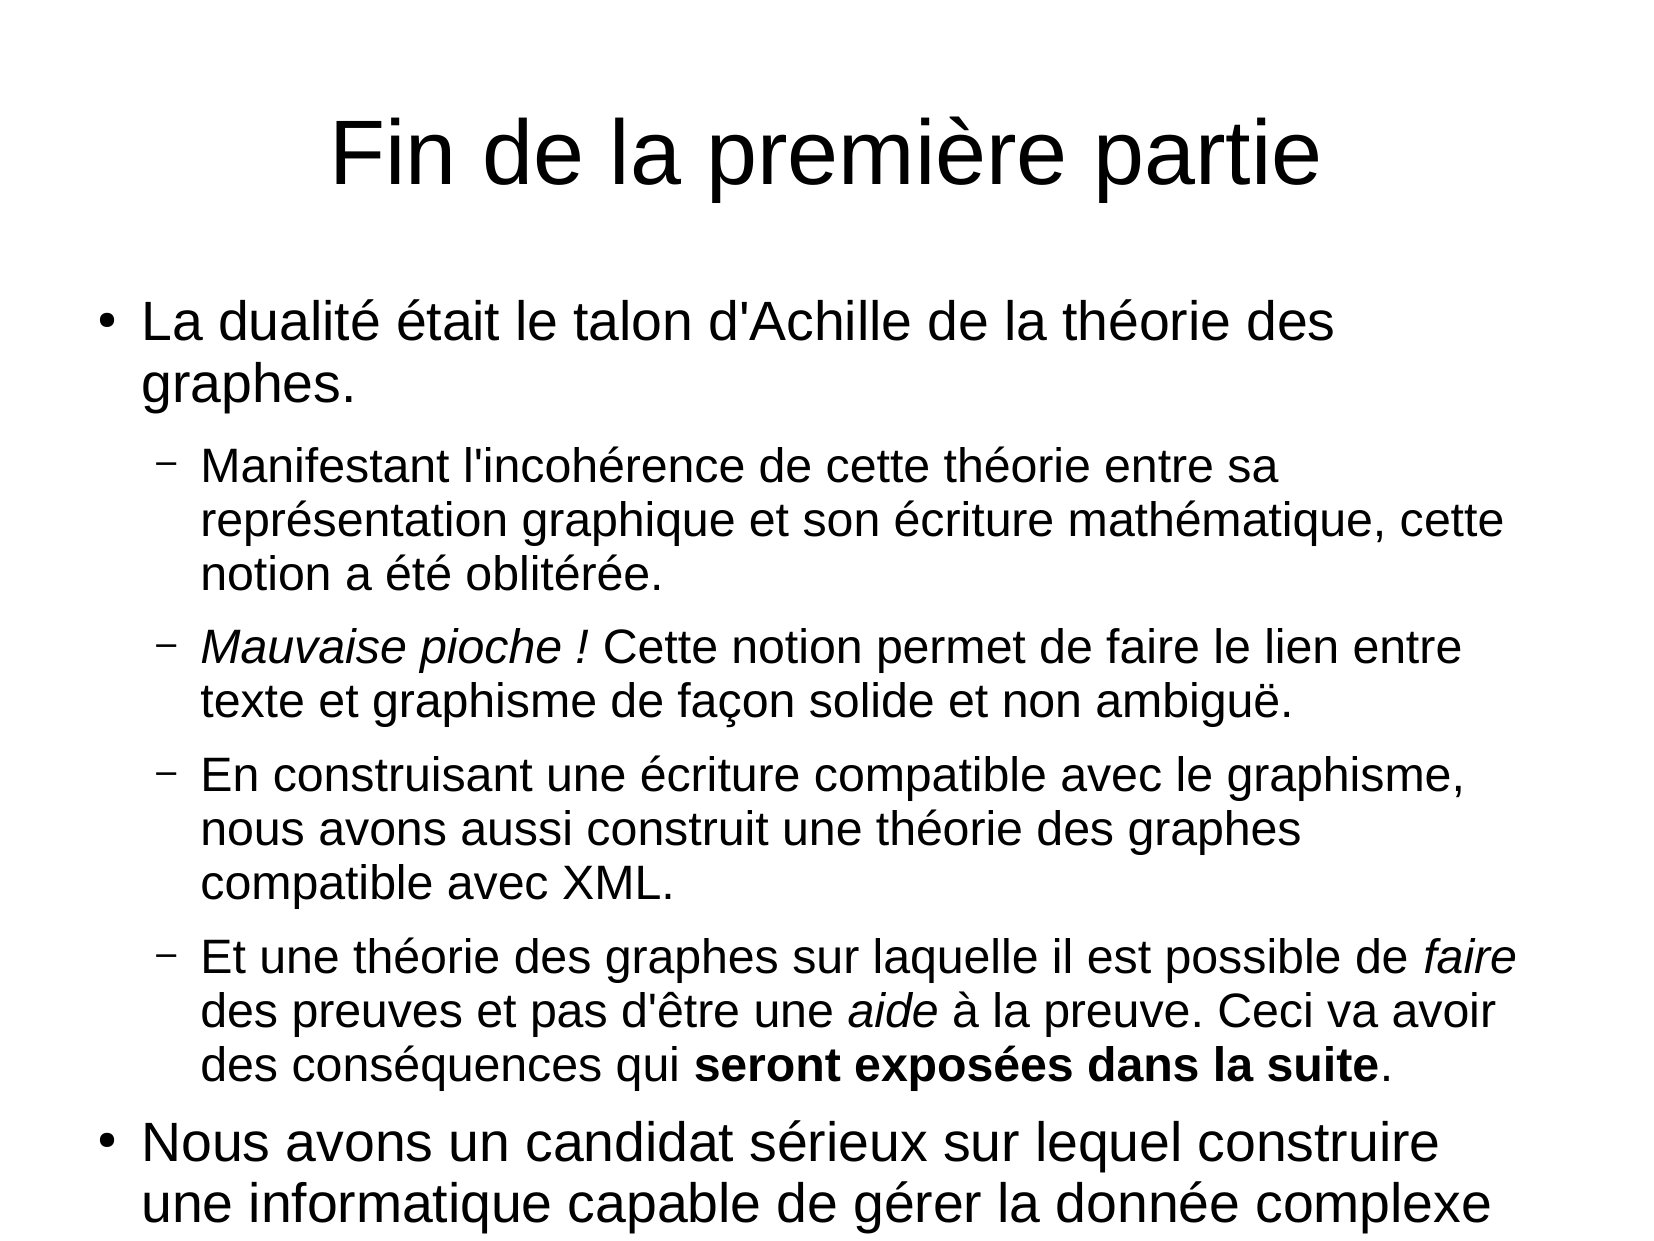

# Fin de la première partie
La dualité était le talon d'Achille de la théorie des graphes.
Manifestant l'incohérence de cette théorie entre sa représentation graphique et son écriture mathématique, cette notion a été oblitérée.
Mauvaise pioche ! Cette notion permet de faire le lien entre texte et graphisme de façon solide et non ambiguë.
En construisant une écriture compatible avec le graphisme, nous avons aussi construit une théorie des graphes compatible avec XML.
Et une théorie des graphes sur laquelle il est possible de faire des preuves et pas d'être une aide à la preuve. Ceci va avoir des conséquences qui seront exposées dans la suite.
Nous avons un candidat sérieux sur lequel construire une informatique capable de gérer la donnée complexe socialisée.